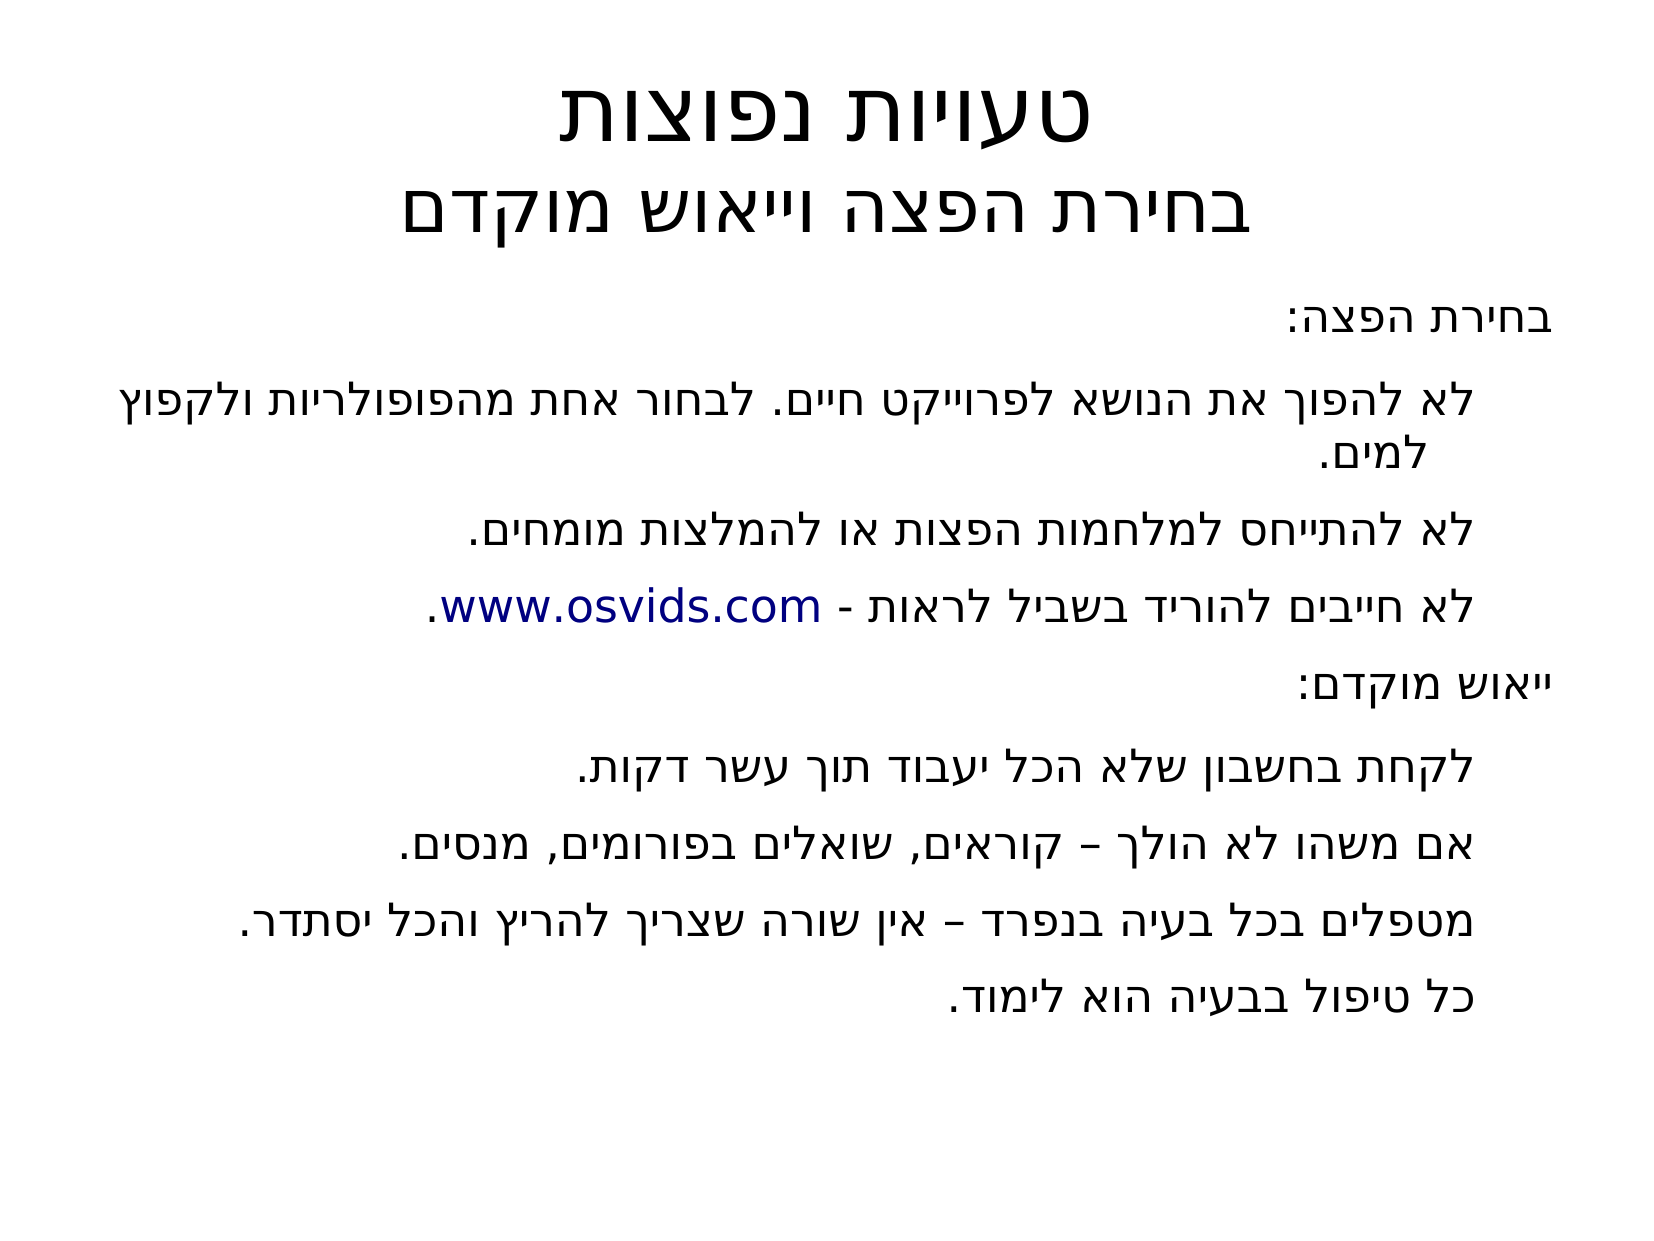

# טעויות נפוצות בחירת הפצה וייאוש מוקדם
בחירת הפצה:
לא להפוך את הנושא לפרוייקט חיים. לבחור אחת מהפופולריות ולקפוץ למים.
לא להתייחס למלחמות הפצות או להמלצות מומחים.
לא חייבים להוריד בשביל לראות - www.osvids.com.
ייאוש מוקדם:
לקחת בחשבון שלא הכל יעבוד תוך עשר דקות.
אם משהו לא הולך – קוראים, שואלים בפורומים, מנסים.
מטפלים בכל בעיה בנפרד – אין שורה שצריך להריץ והכל יסתדר.
כל טיפול בבעיה הוא לימוד.